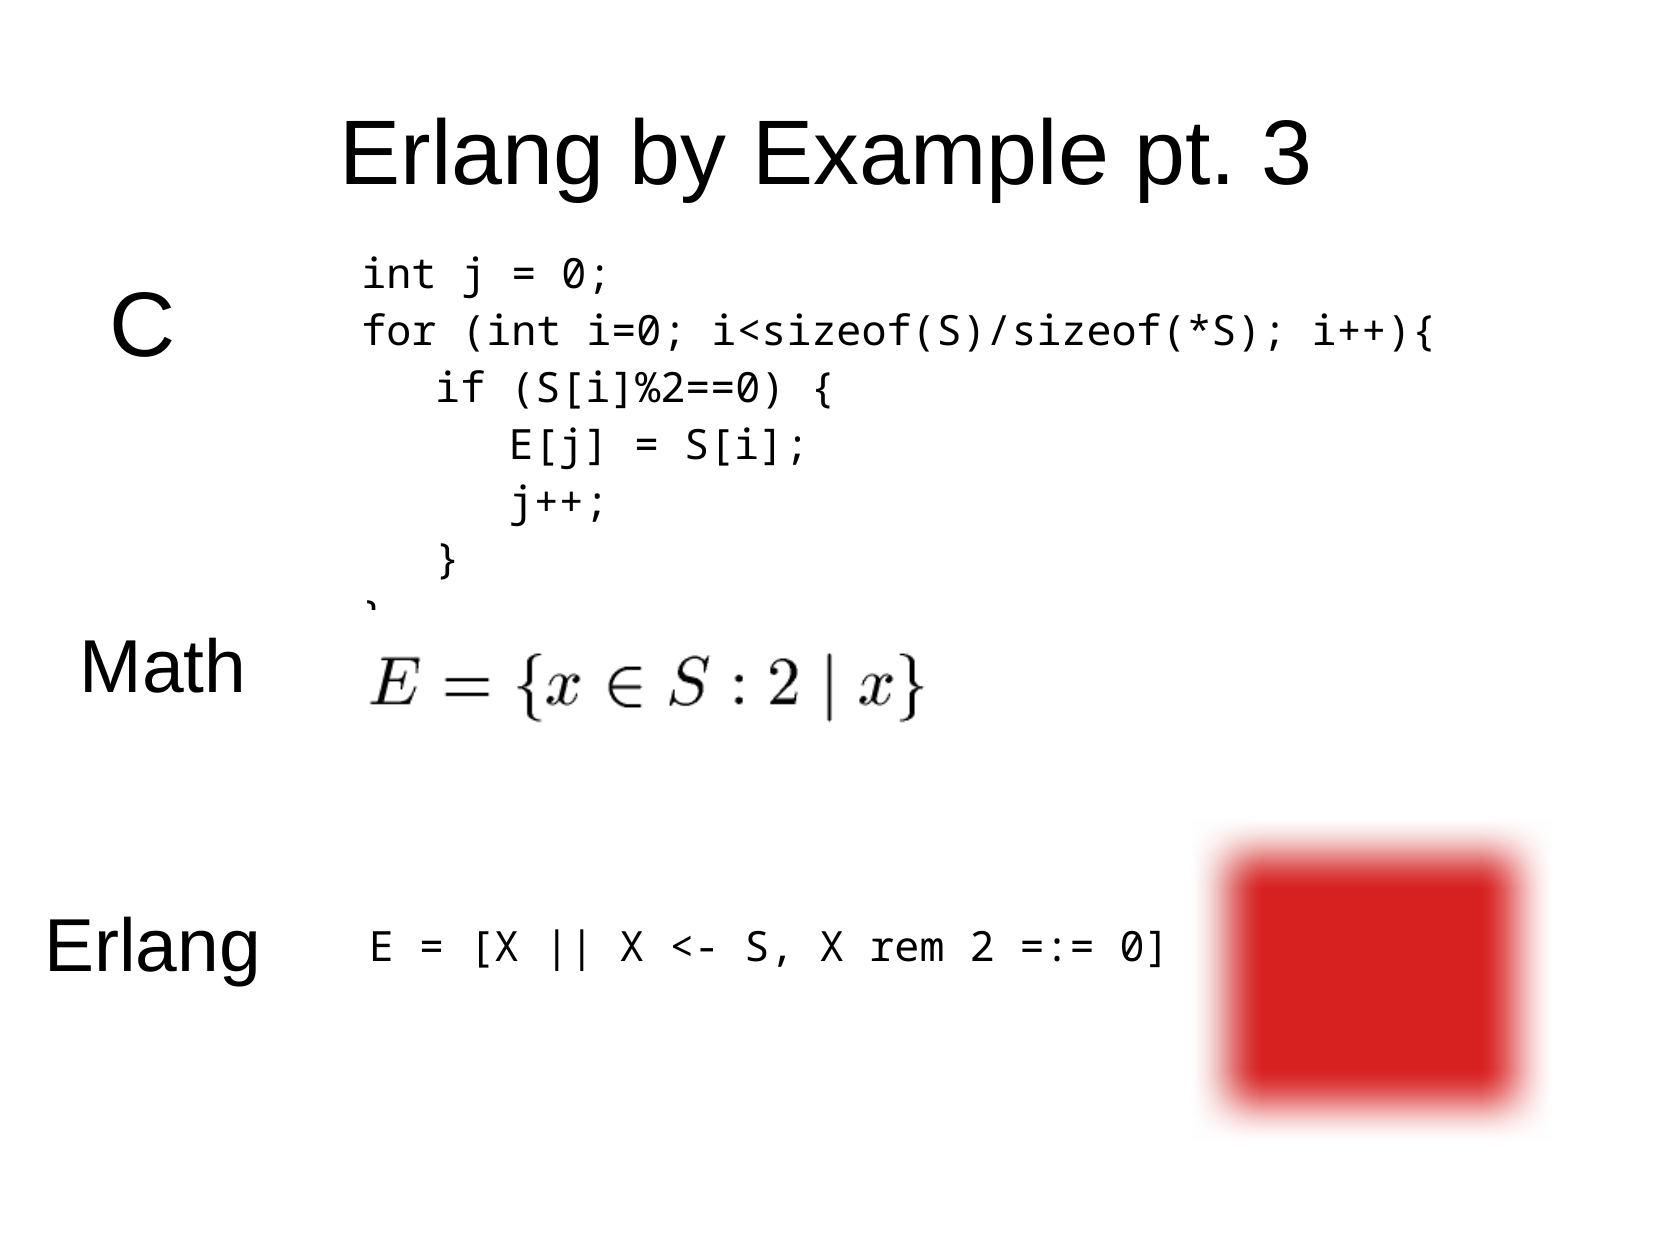

# Erlang by Example pt. 3
int j = 0;
for (int i=0; i<sizeof(S)/sizeof(*S); i++){
	if (S[i]%2==0) {
		E[j] = S[i];
		j++;
	}
}
C
Math
Erlang
E = [X || X <- S, X rem 2 =:= 0]